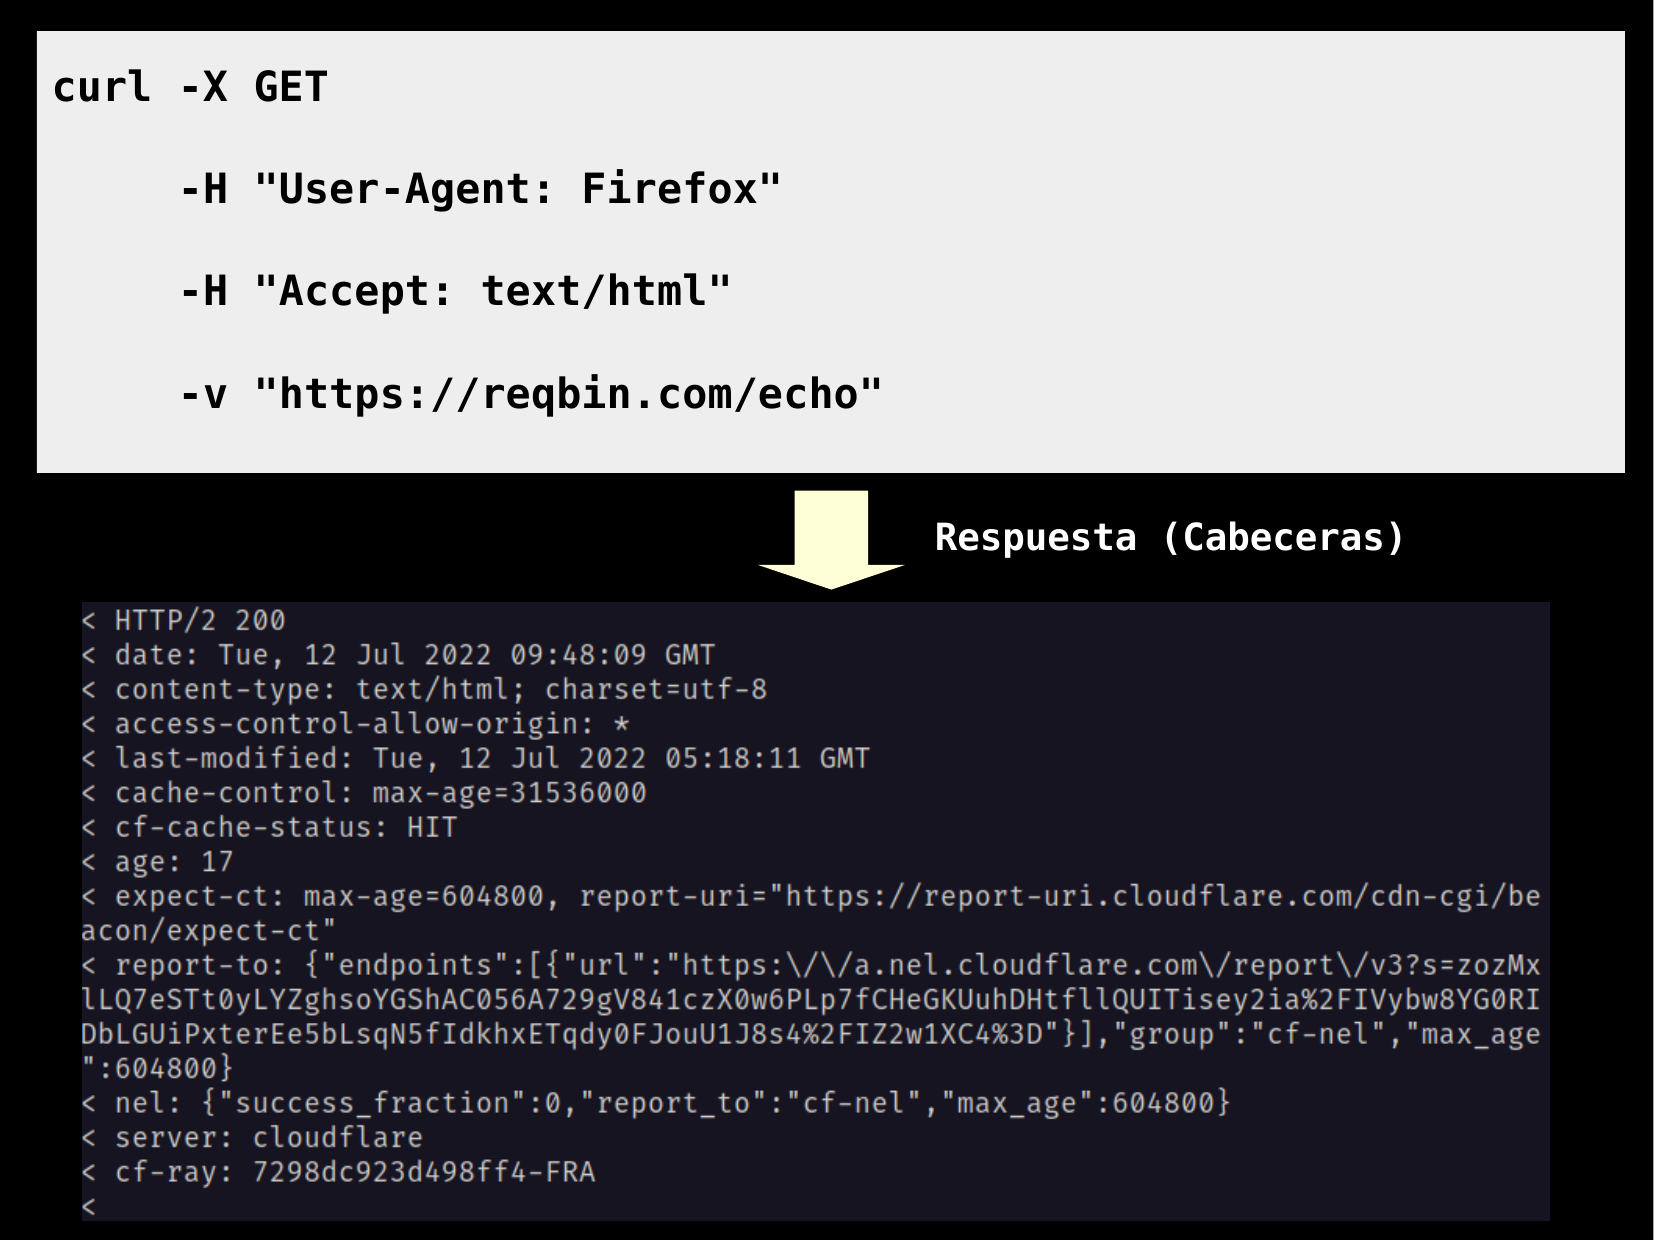

curl -X GET
 -H "User-Agent: Firefox"
 -H "Accept: text/html"
 -v "https://reqbin.com/echo"
Respuesta (Cabeceras)